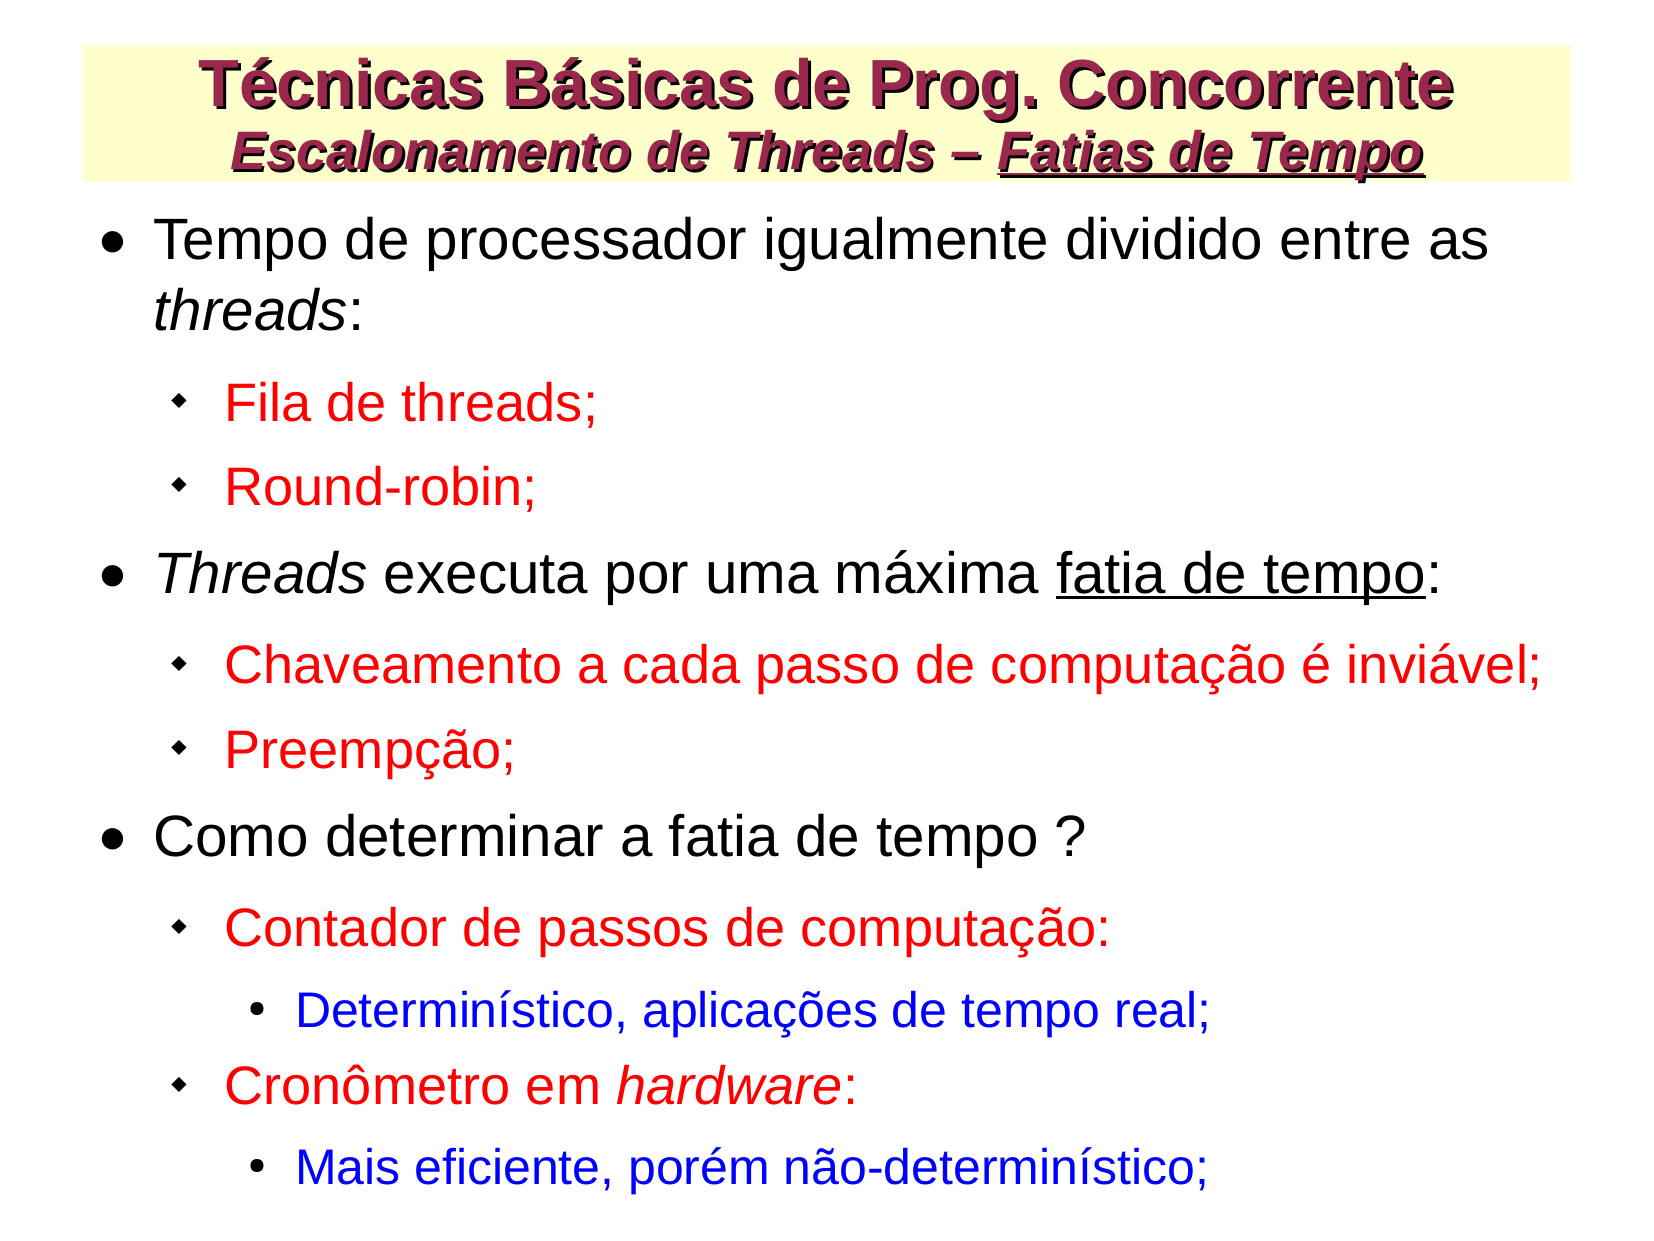

# Técnicas Básicas de Prog. Concorrente Escalonamento de Threads – Fatias de Tempo
Tempo de processador igualmente dividido entre as threads:
Fila de threads;
Round-robin;
Threads executa por uma máxima fatia de tempo:
Chaveamento a cada passo de computação é inviável;
Preempção;
Como determinar a fatia de tempo ?
Contador de passos de computação:
Determinístico, aplicações de tempo real;
Cronômetro em hardware:
Mais eficiente, porém não-determinístico;